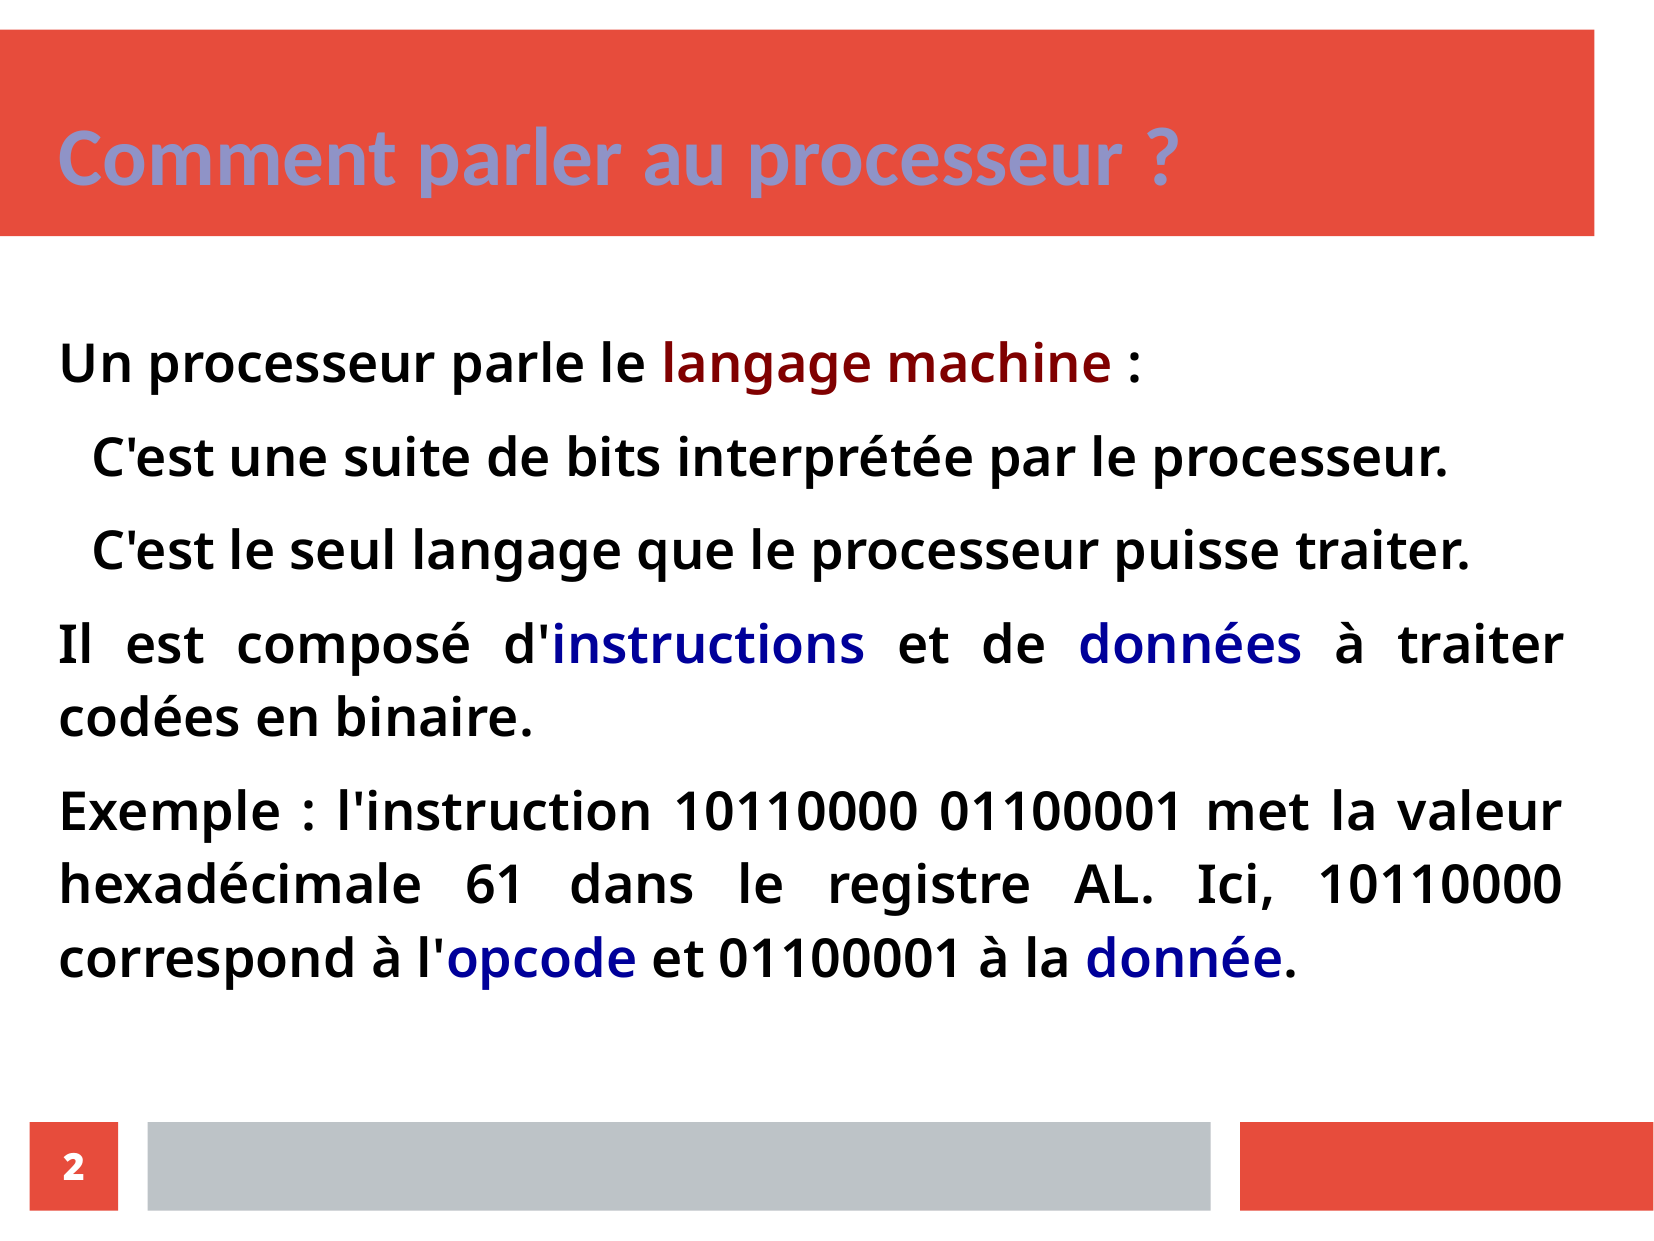

# Comment parler au processeur ?
Un processeur parle le langage machine :
C'est une suite de bits interprétée par le processeur.
C'est le seul langage que le processeur puisse traiter.
Il est composé d'instructions et de données à traiter codées en binaire.
Exemple : l'instruction 10110000 01100001 met la valeur hexadécimale 61 dans le registre AL. Ici, 10110000 correspond à l'opcode et 01100001 à la donnée.
2